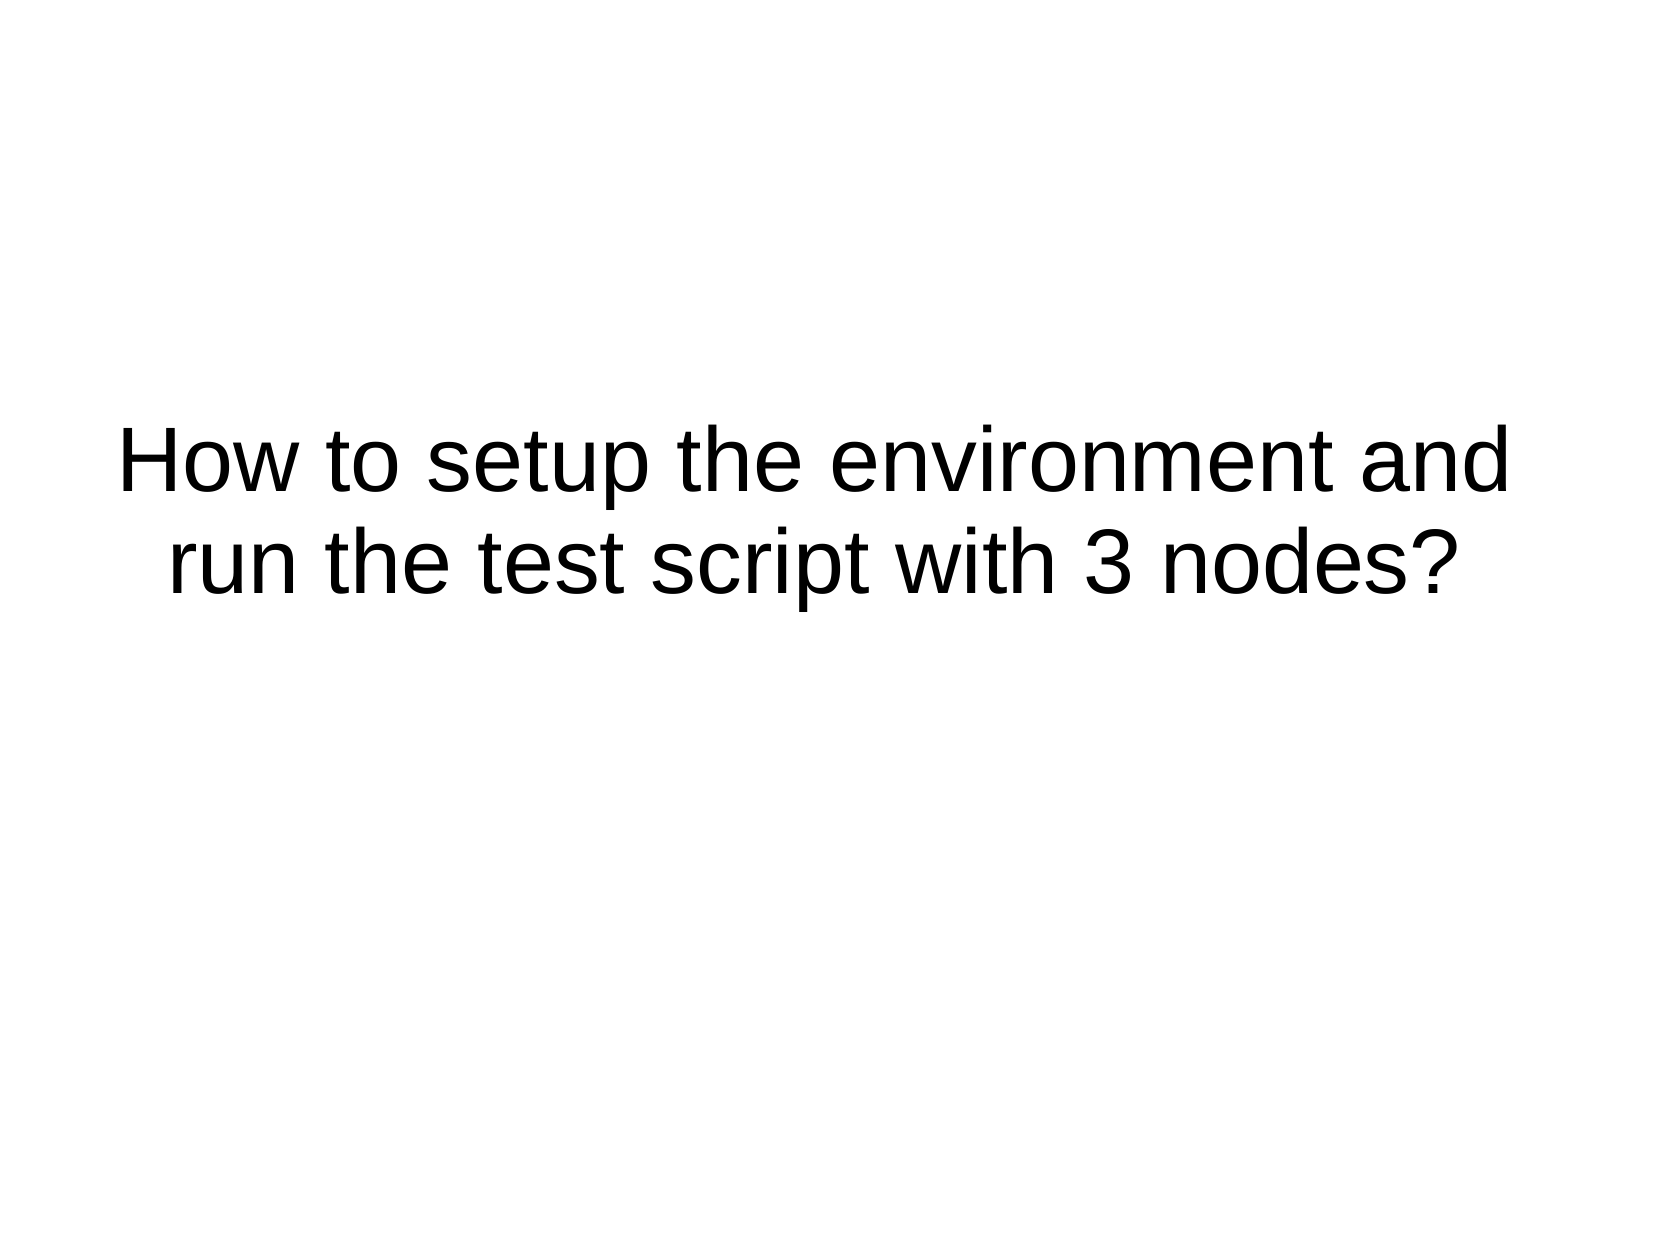

# How to setup the environment and run the test script with 3 nodes?